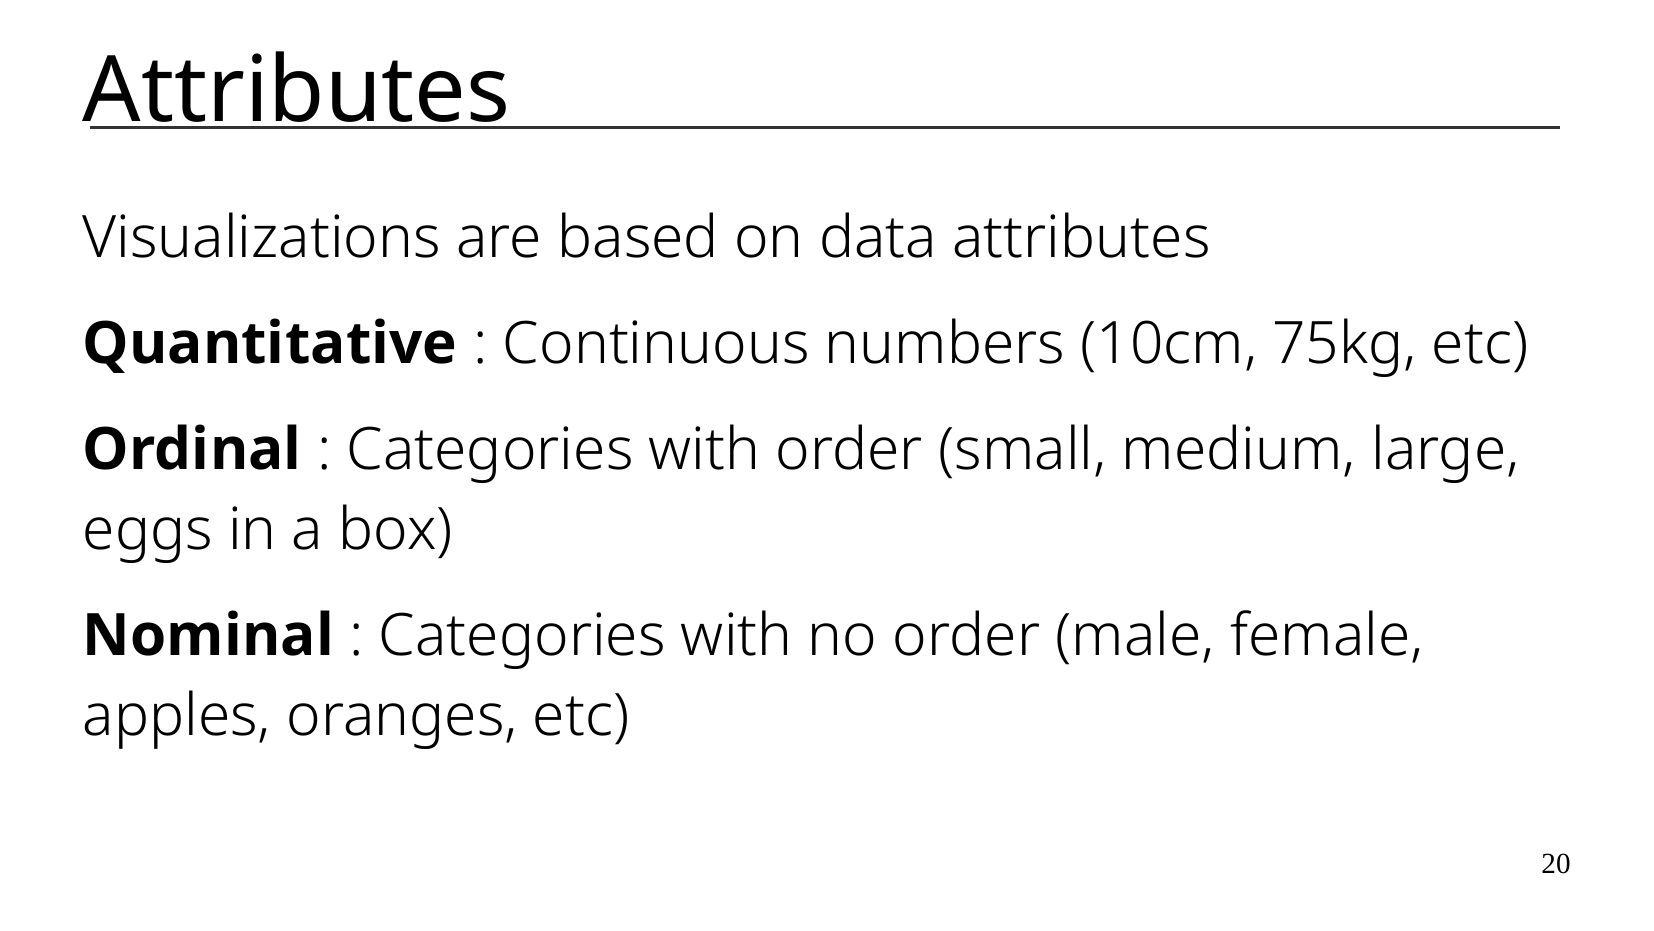

# Attributes
Visualizations are based on data attributes
Quantitative : Continuous numbers (10cm, 75kg, etc)
Ordinal : Categories with order (small, medium, large, eggs in a box)
Nominal : Categories with no order (male, female, apples, oranges, etc)
20